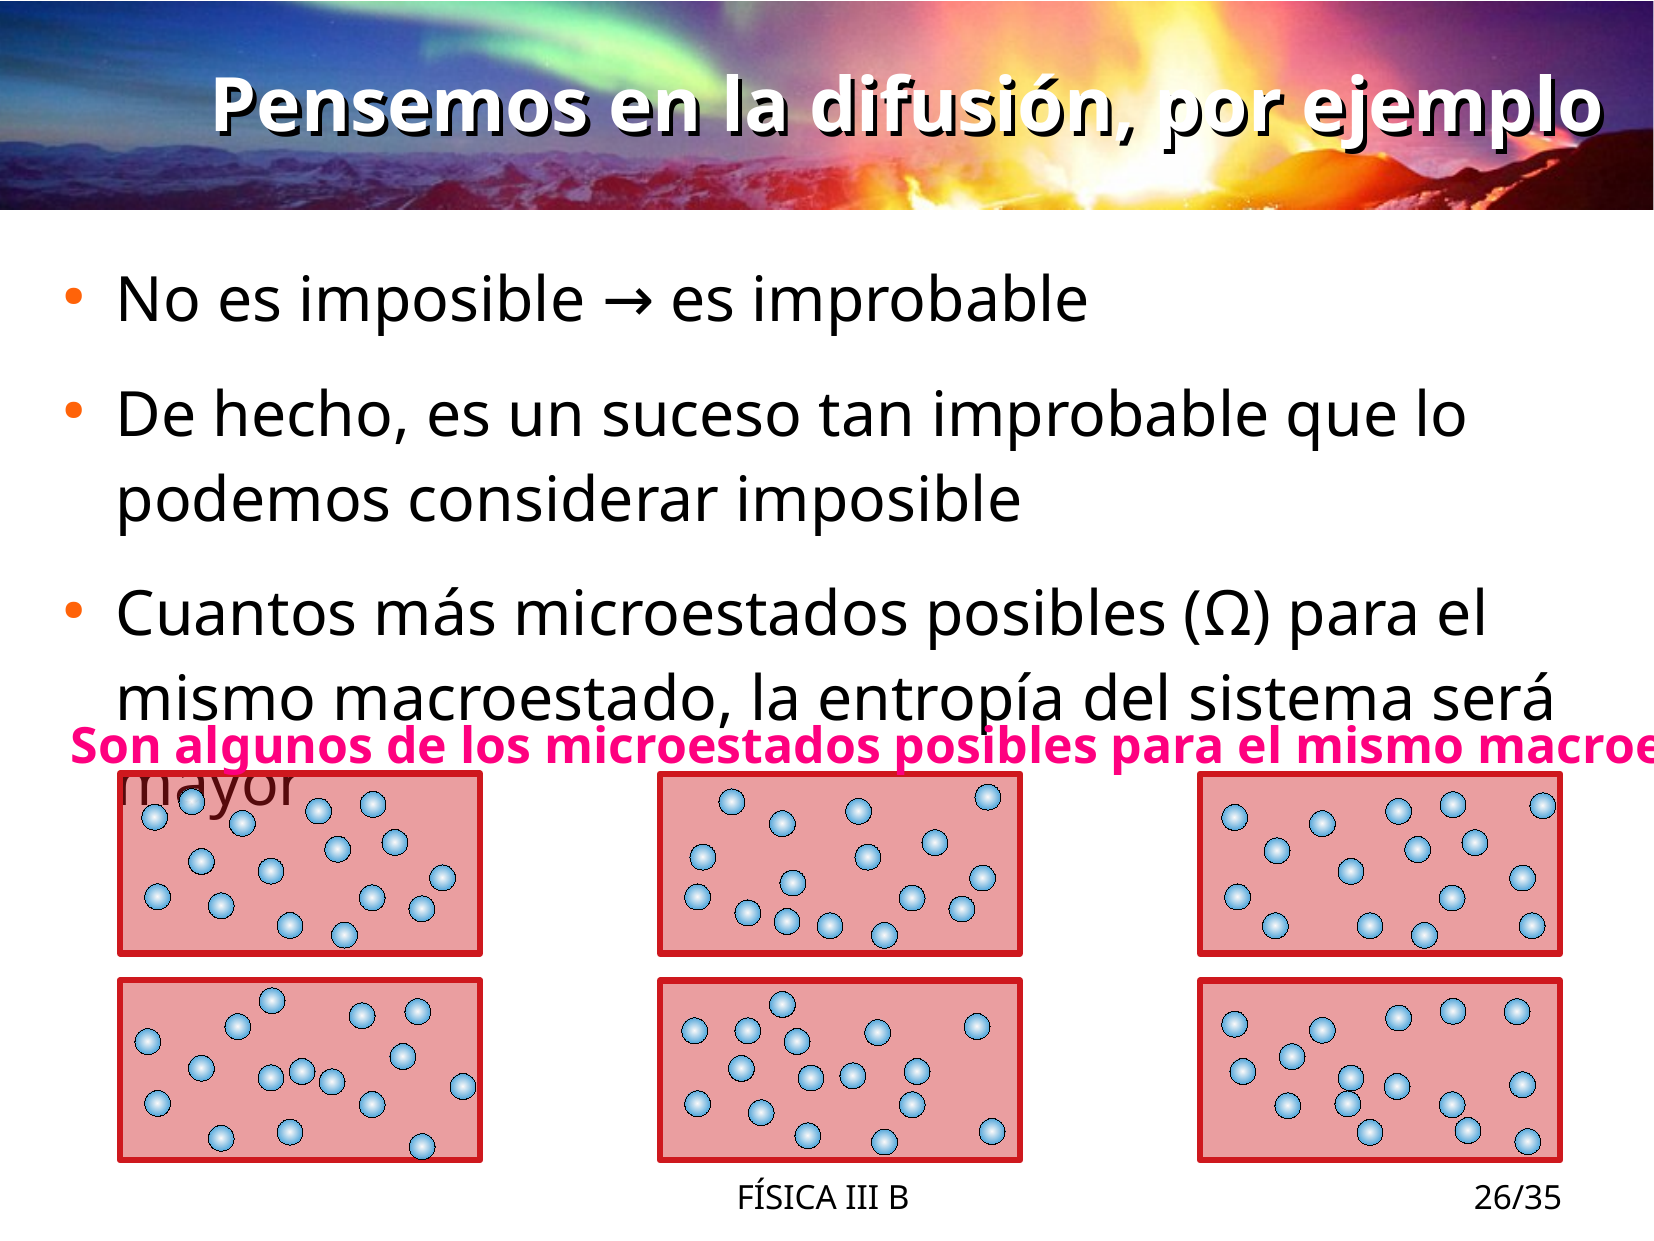

# Pensemos en la difusión, por ejemplo
No es imposible → es improbable
De hecho, es un suceso tan improbable que lo podemos considerar imposible
Cuantos más microestados posibles (Ω) para el mismo macroestado, la entropía del sistema será mayor
Son algunos de los microestados posibles para el mismo macroestado
FÍSICA III B
26